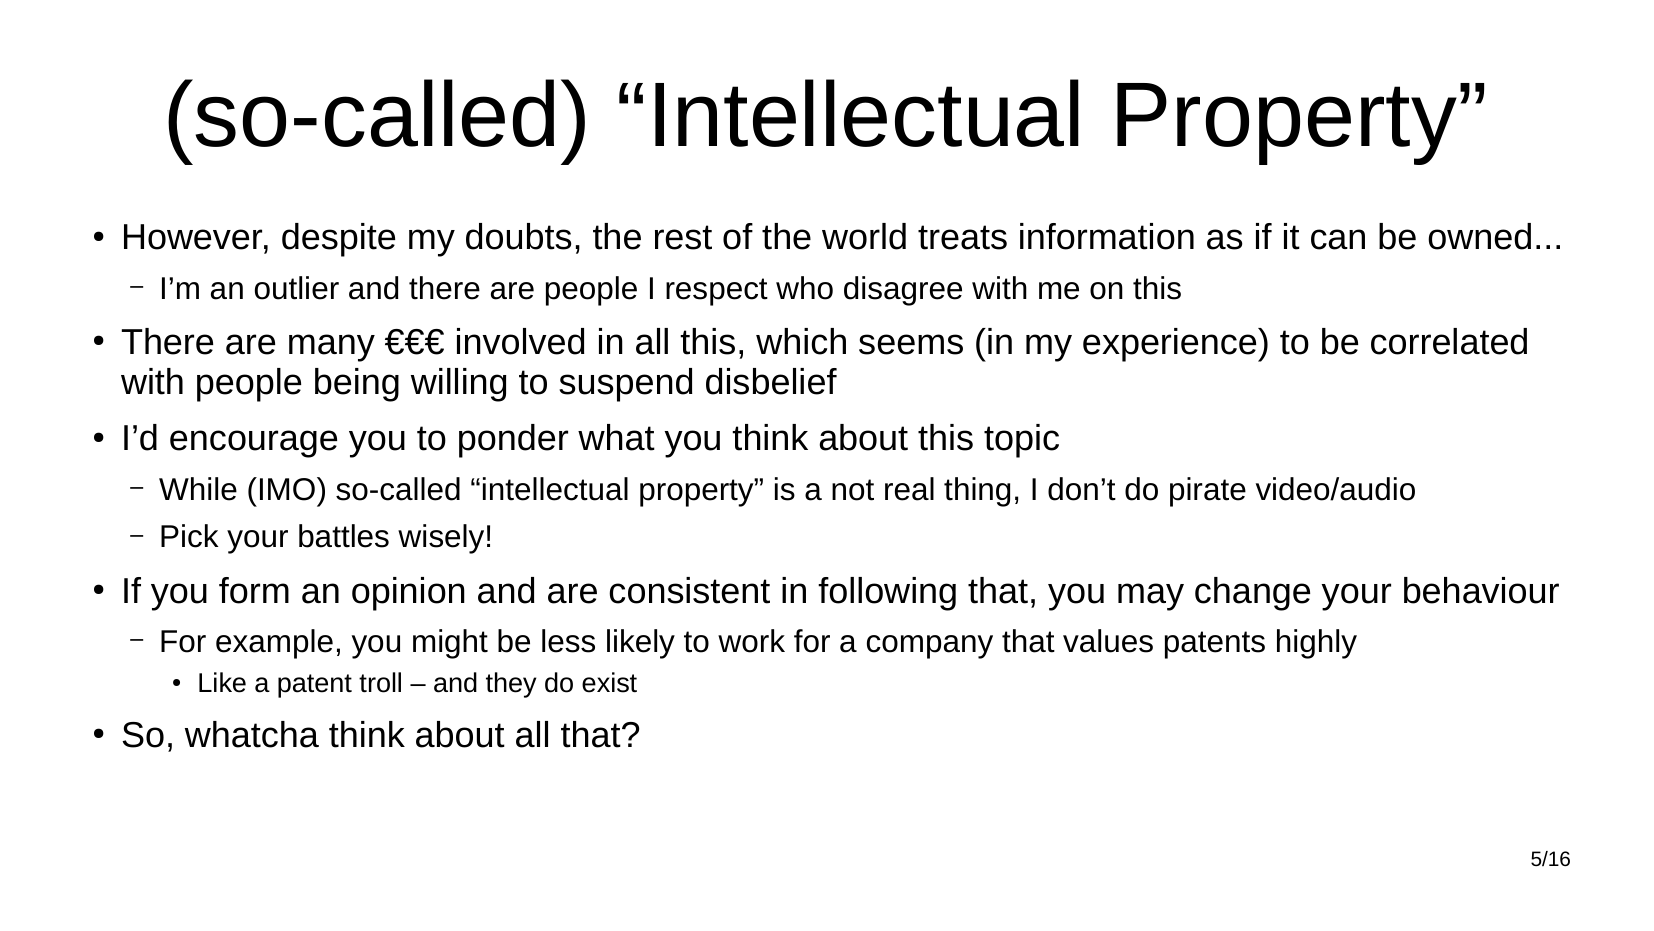

# (so-called) “Intellectual Property”
However, despite my doubts, the rest of the world treats information as if it can be owned...
I’m an outlier and there are people I respect who disagree with me on this
There are many €€€ involved in all this, which seems (in my experience) to be correlated with people being willing to suspend disbelief
I’d encourage you to ponder what you think about this topic
While (IMO) so-called “intellectual property” is a not real thing, I don’t do pirate video/audio
Pick your battles wisely!
If you form an opinion and are consistent in following that, you may change your behaviour
For example, you might be less likely to work for a company that values patents highly
Like a patent troll – and they do exist
So, whatcha think about all that?
5